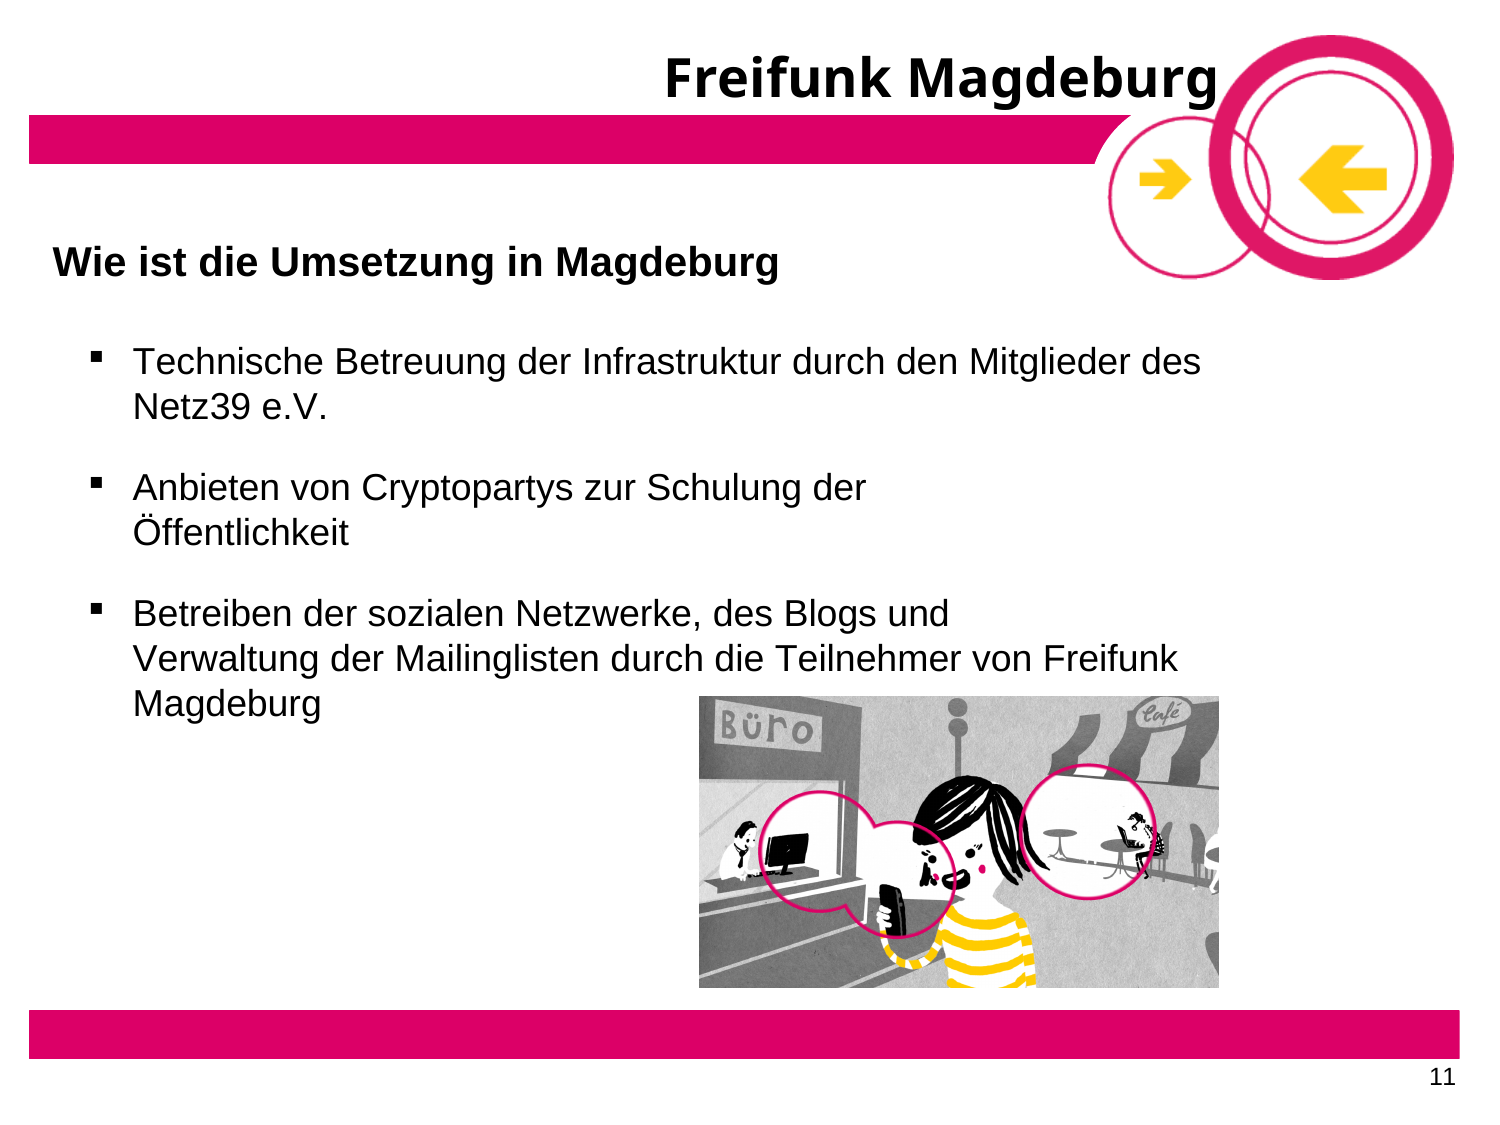

Wie ist die Umsetzung in Magdeburg
Technische Betreuung der Infrastruktur durch den Mitglieder des Netz39 e.V.
Anbieten von Cryptopartys zur Schulung der
Öffentlichkeit
Betreiben der sozialen Netzwerke, des Blogs und
Verwaltung der Mailinglisten durch die Teilnehmer von Freifunk Magdeburg
11